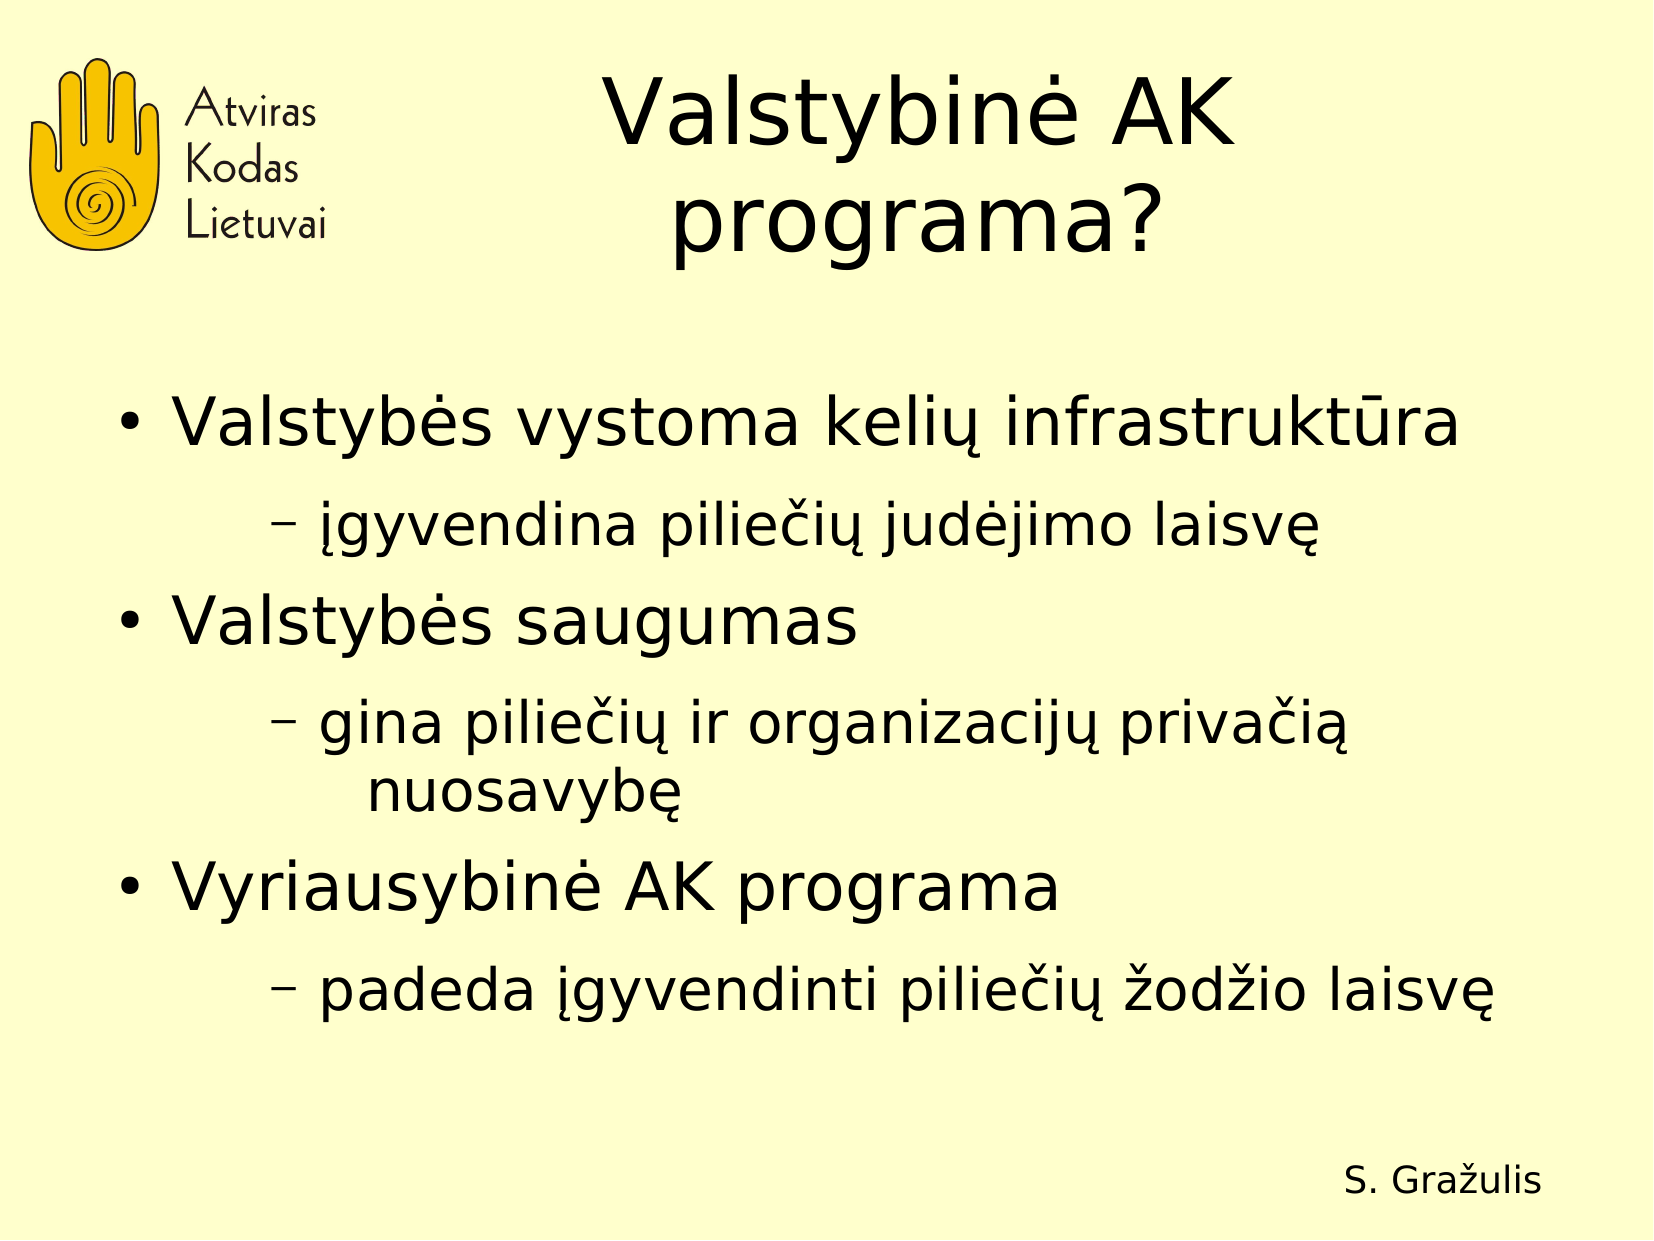

# Valstybinė AK programa?
Valstybės vystoma kelių infrastruktūra
įgyvendina piliečių judėjimo laisvę
Valstybės saugumas
gina piliečių ir organizacijų privačią nuosavybę
Vyriausybinė AK programa
padeda įgyvendinti piliečių žodžio laisvę